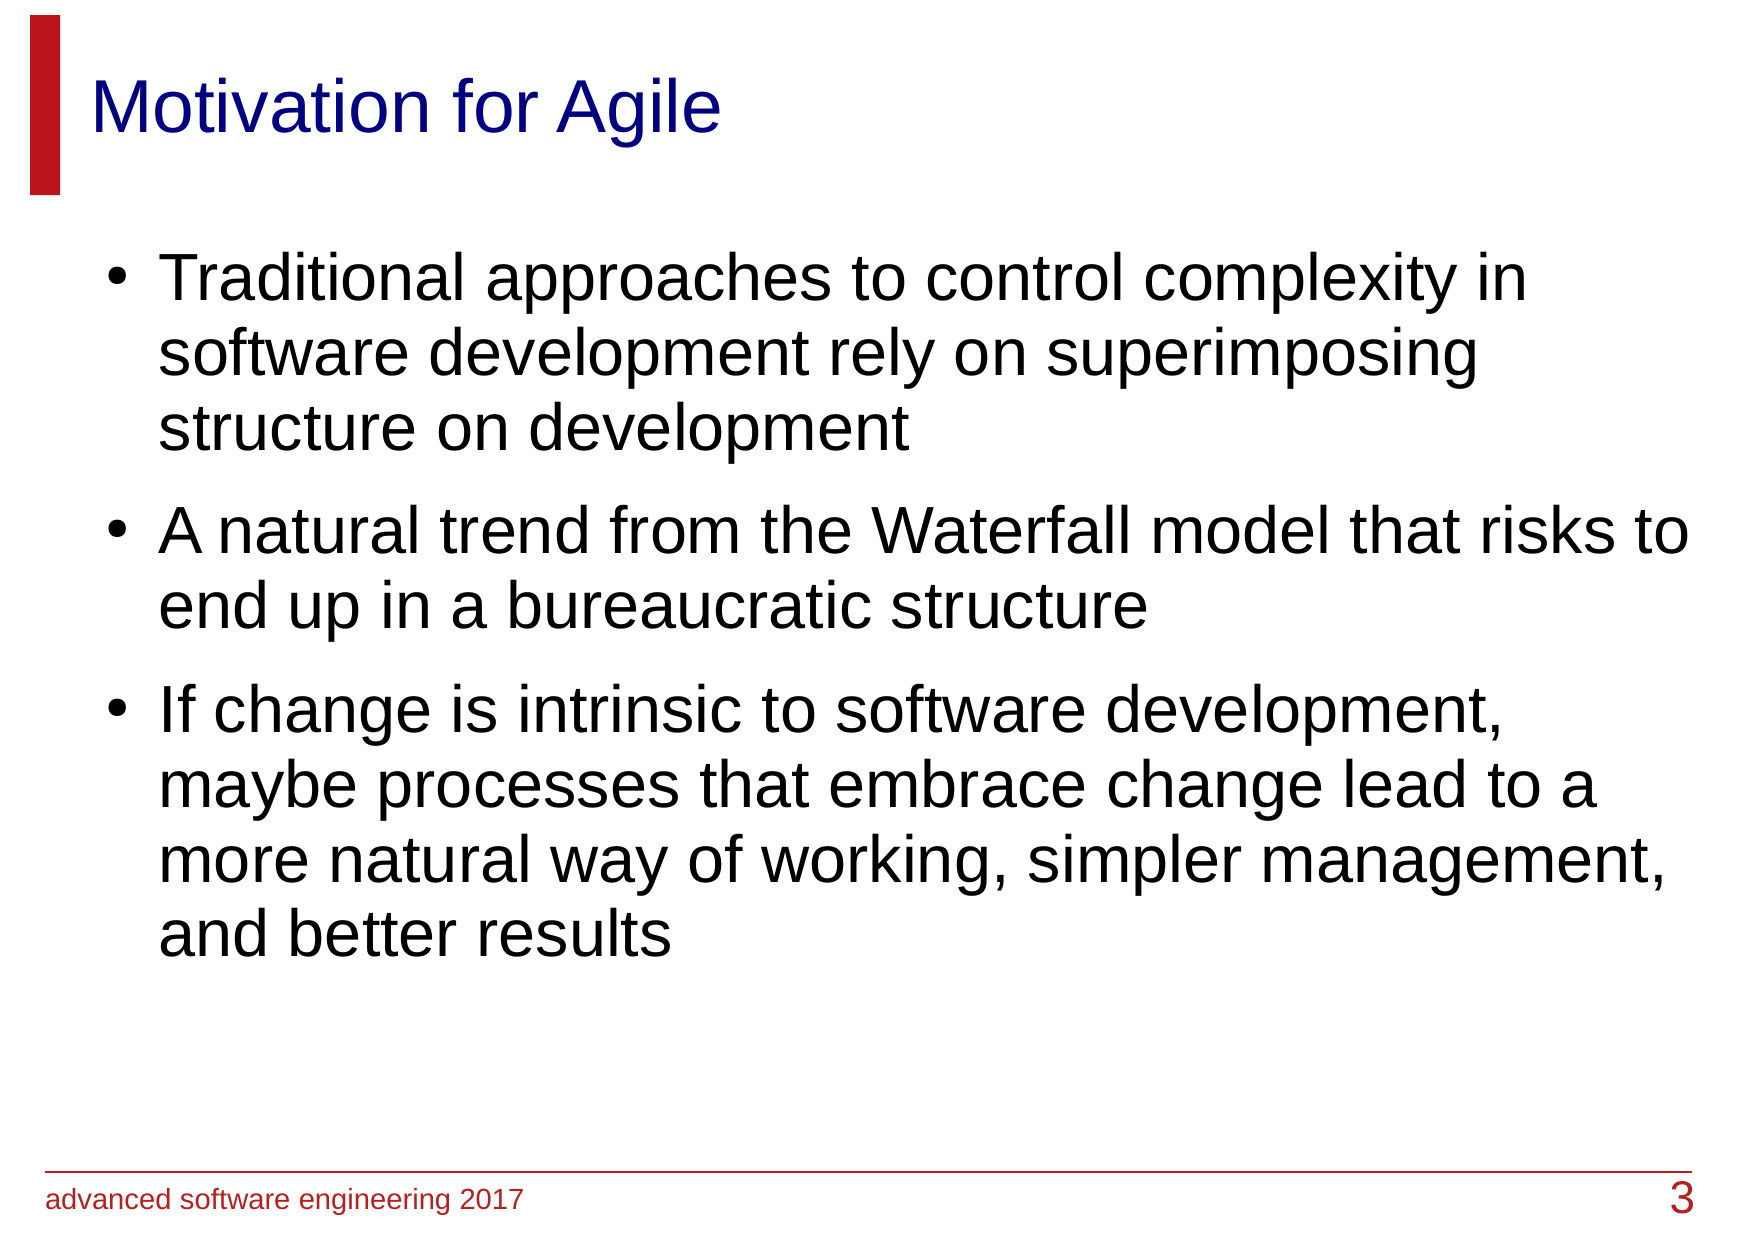

# Motivation for Agile
Traditional approaches to control complexity in software development rely on superimposing structure on development
A natural trend from the Waterfall model that risks to end up in a bureaucratic structure
If change is intrinsic to software development, maybe processes that embrace change lead to a more natural way of working, simpler management, and better results
3
advanced software engineering 2017